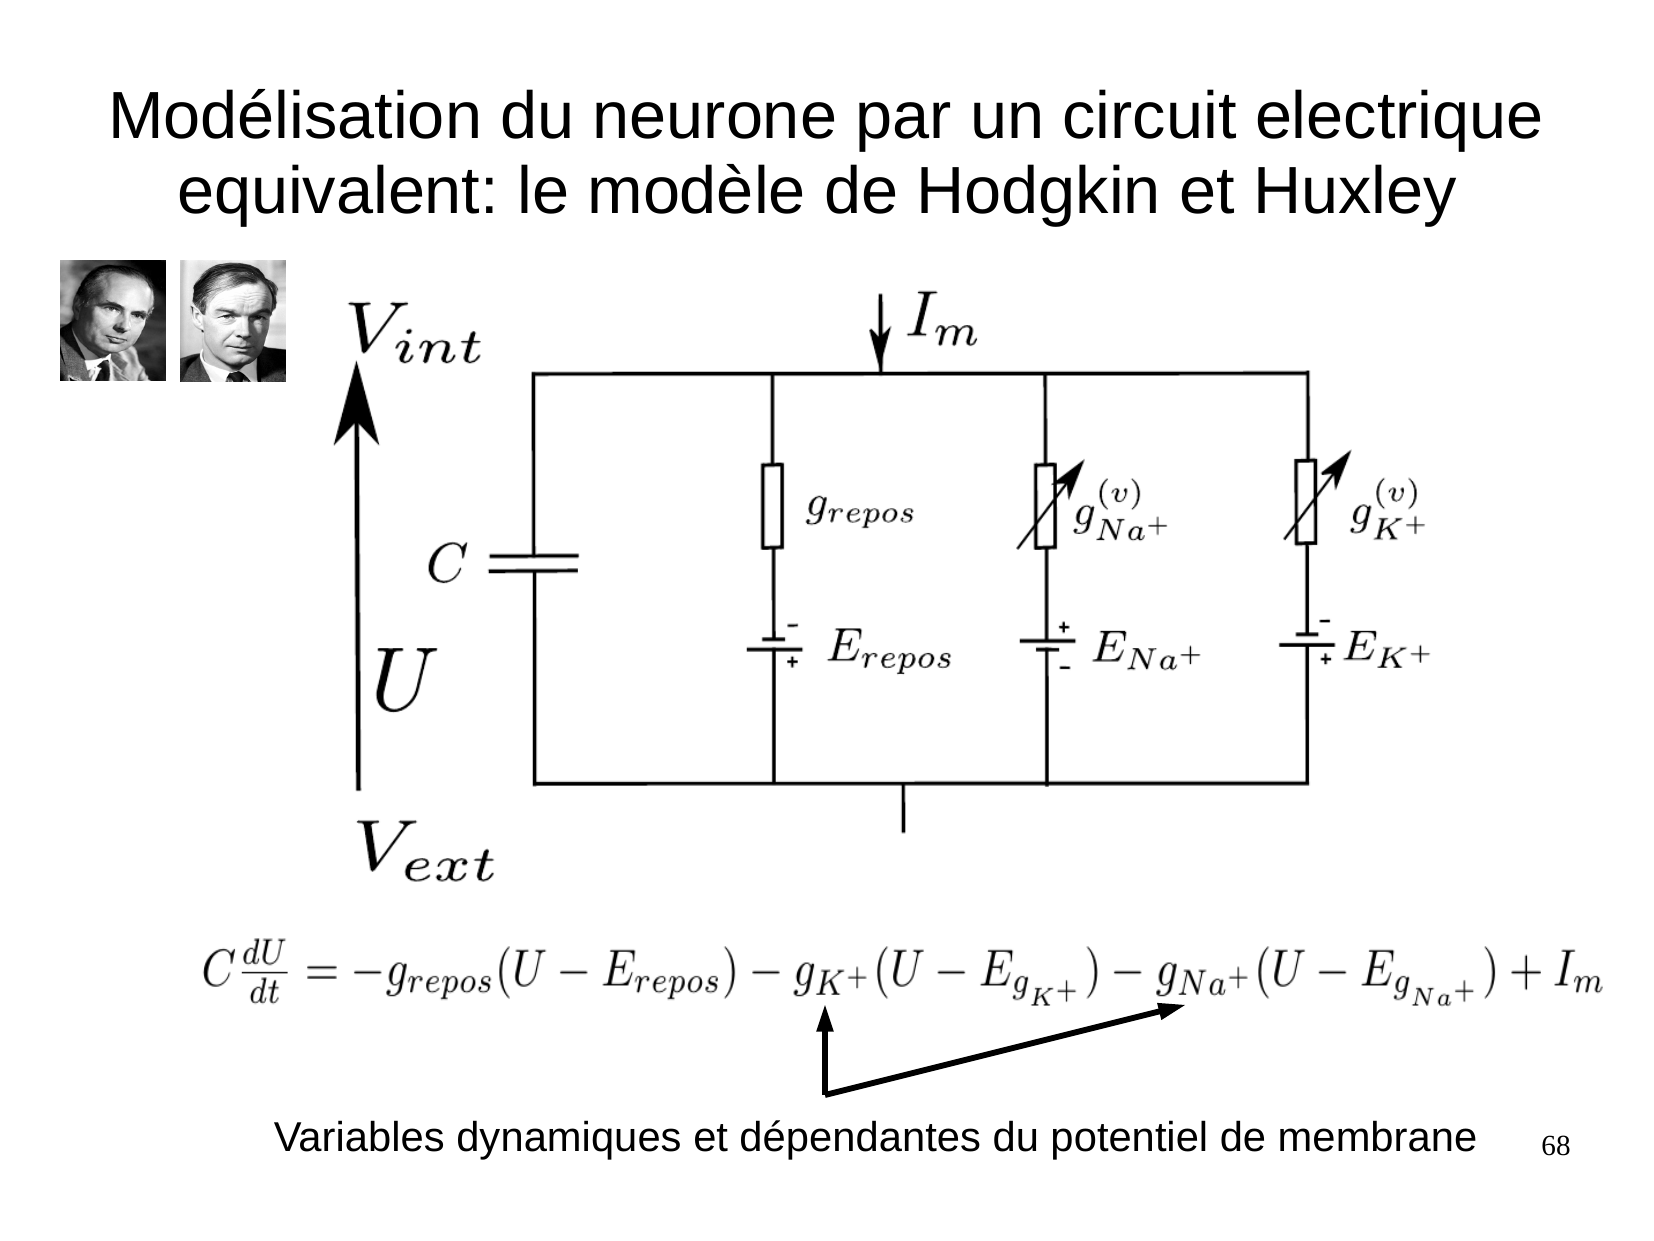

# Modélisation du neurone par un circuit electrique equivalent: le modèle de Hodgkin et Huxley
Variables dynamiques et dépendantes du potentiel de membrane
68